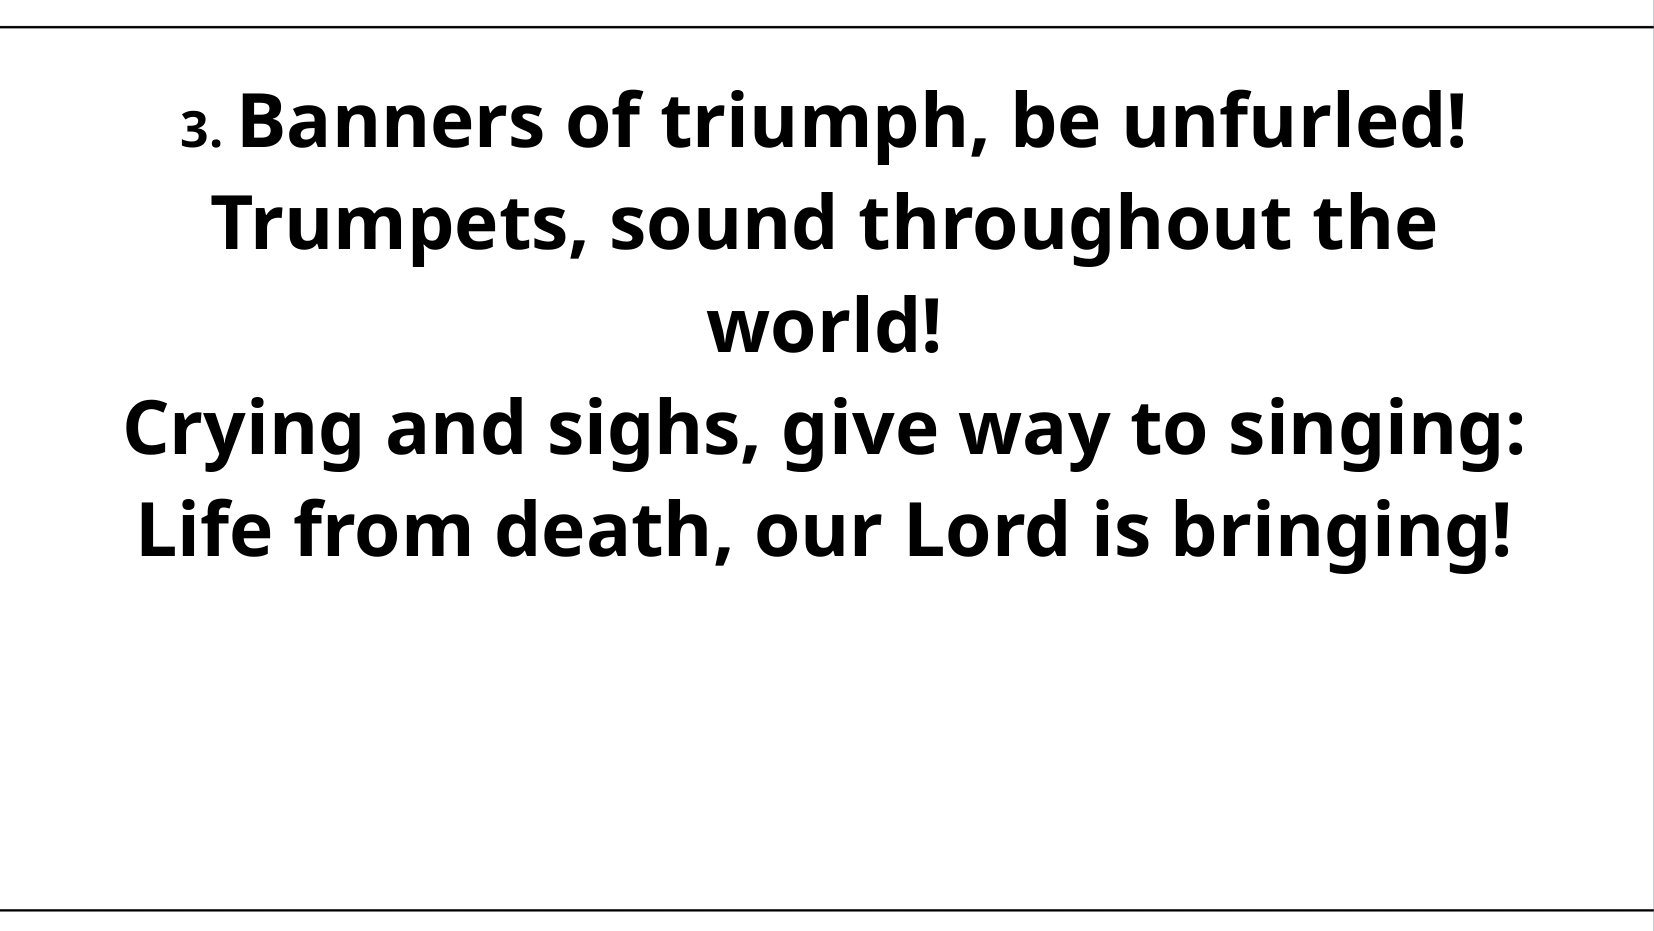

3. Banners of triumph, be unfurled!
Trumpets, sound throughout the world!
Crying and sighs, give way to singing:
Life from death, our Lord is bringing!